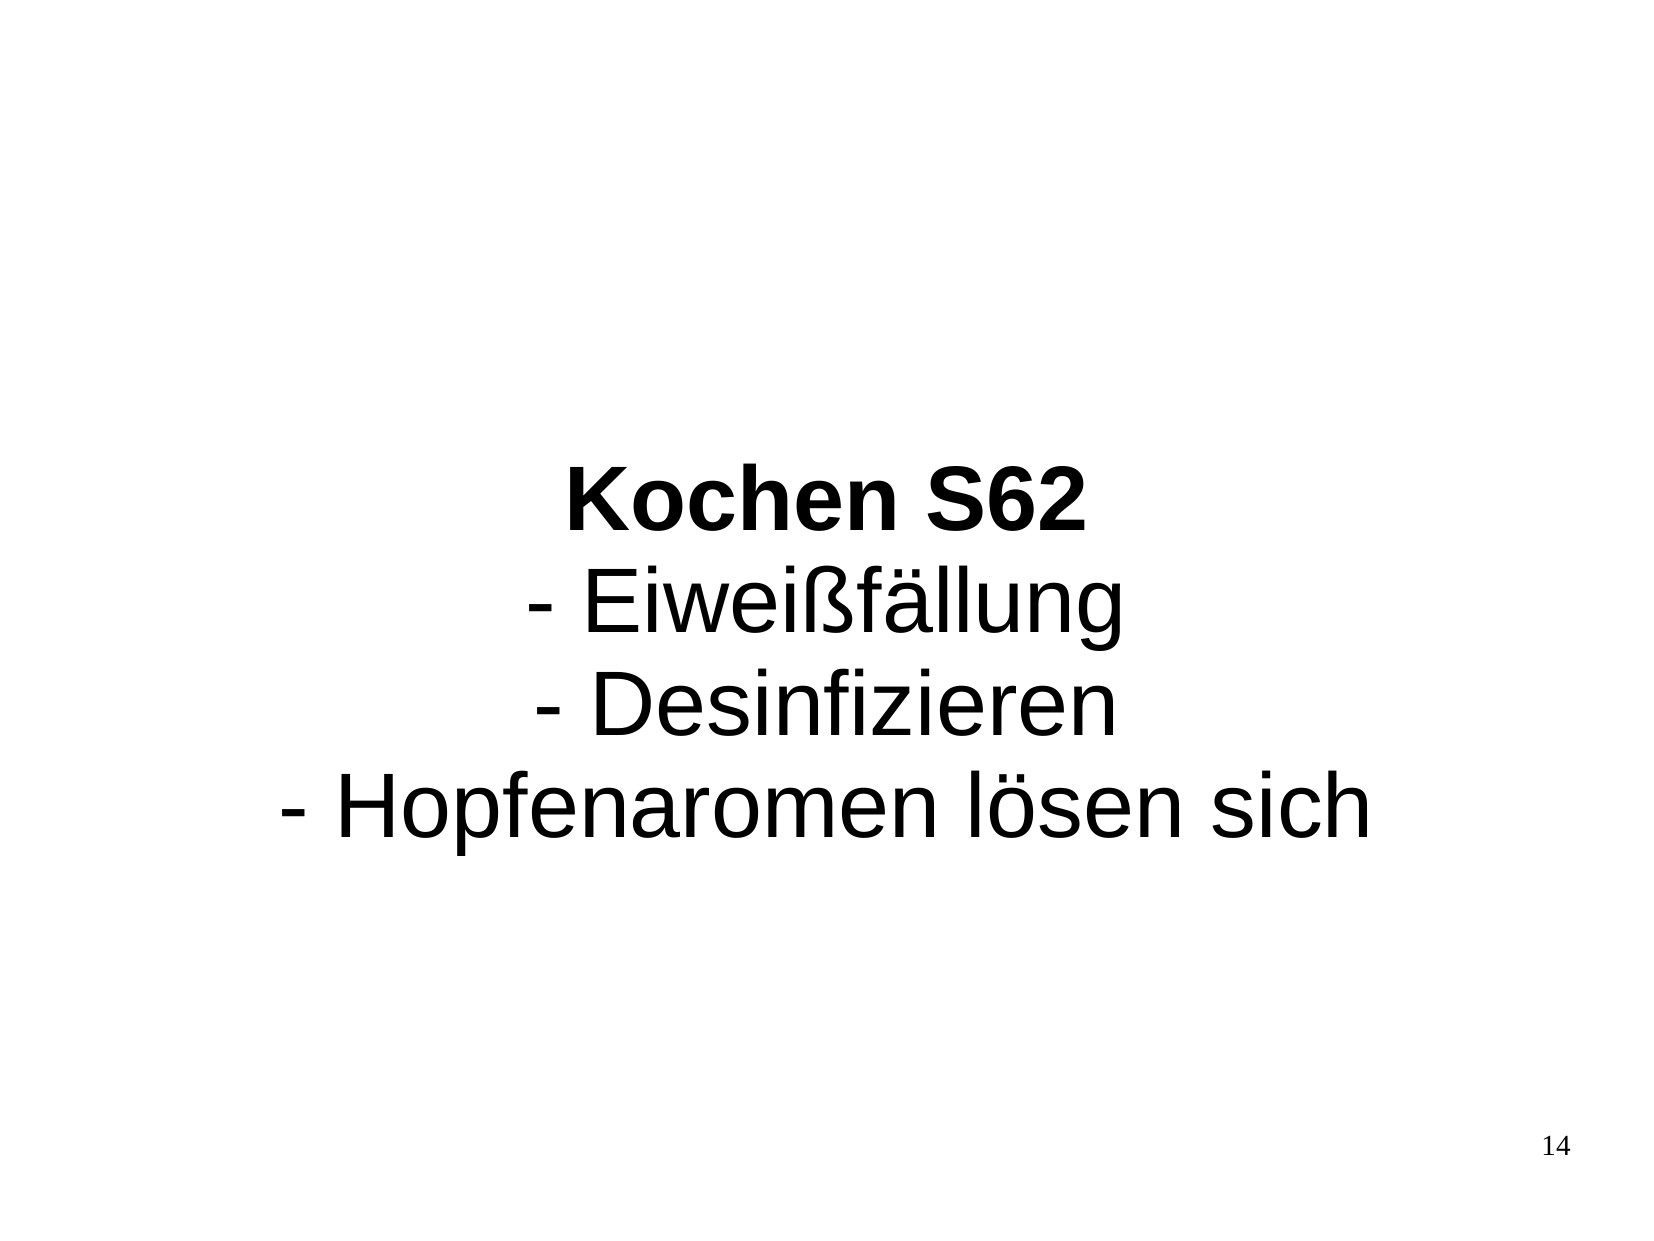

# Kochen S62 - Eiweißfällung - Desinfizieren - Hopfenaromen lösen sich
14